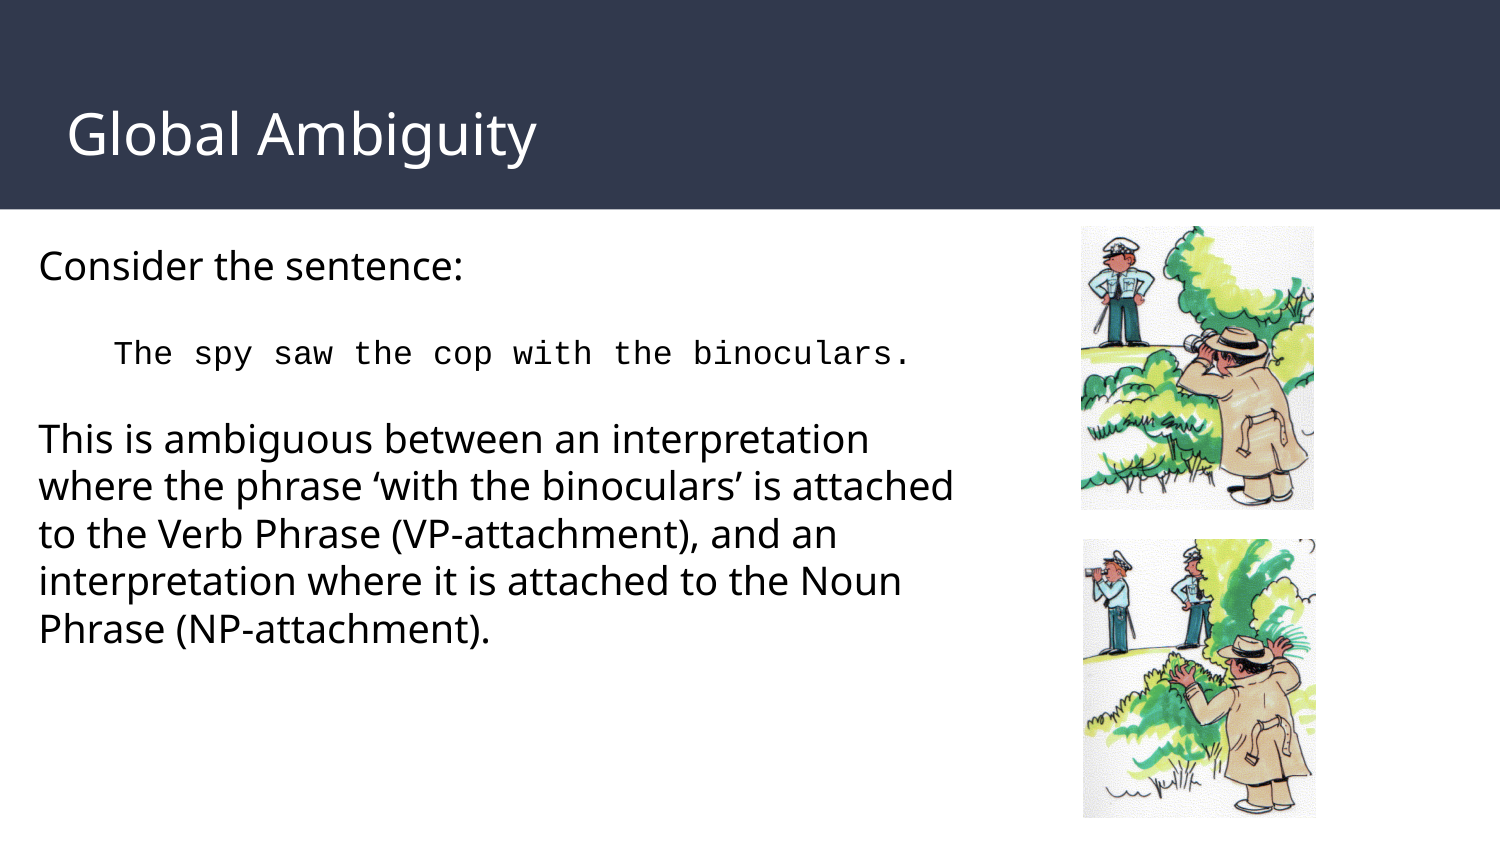

# Global Ambiguity
Consider the sentence:
The spy saw the cop with the binoculars.
This is ambiguous between an interpretation where the phrase ‘with the binoculars’ is attached to the Verb Phrase (VP-attachment), and an interpretation where it is attached to the Noun Phrase (NP-attachment).